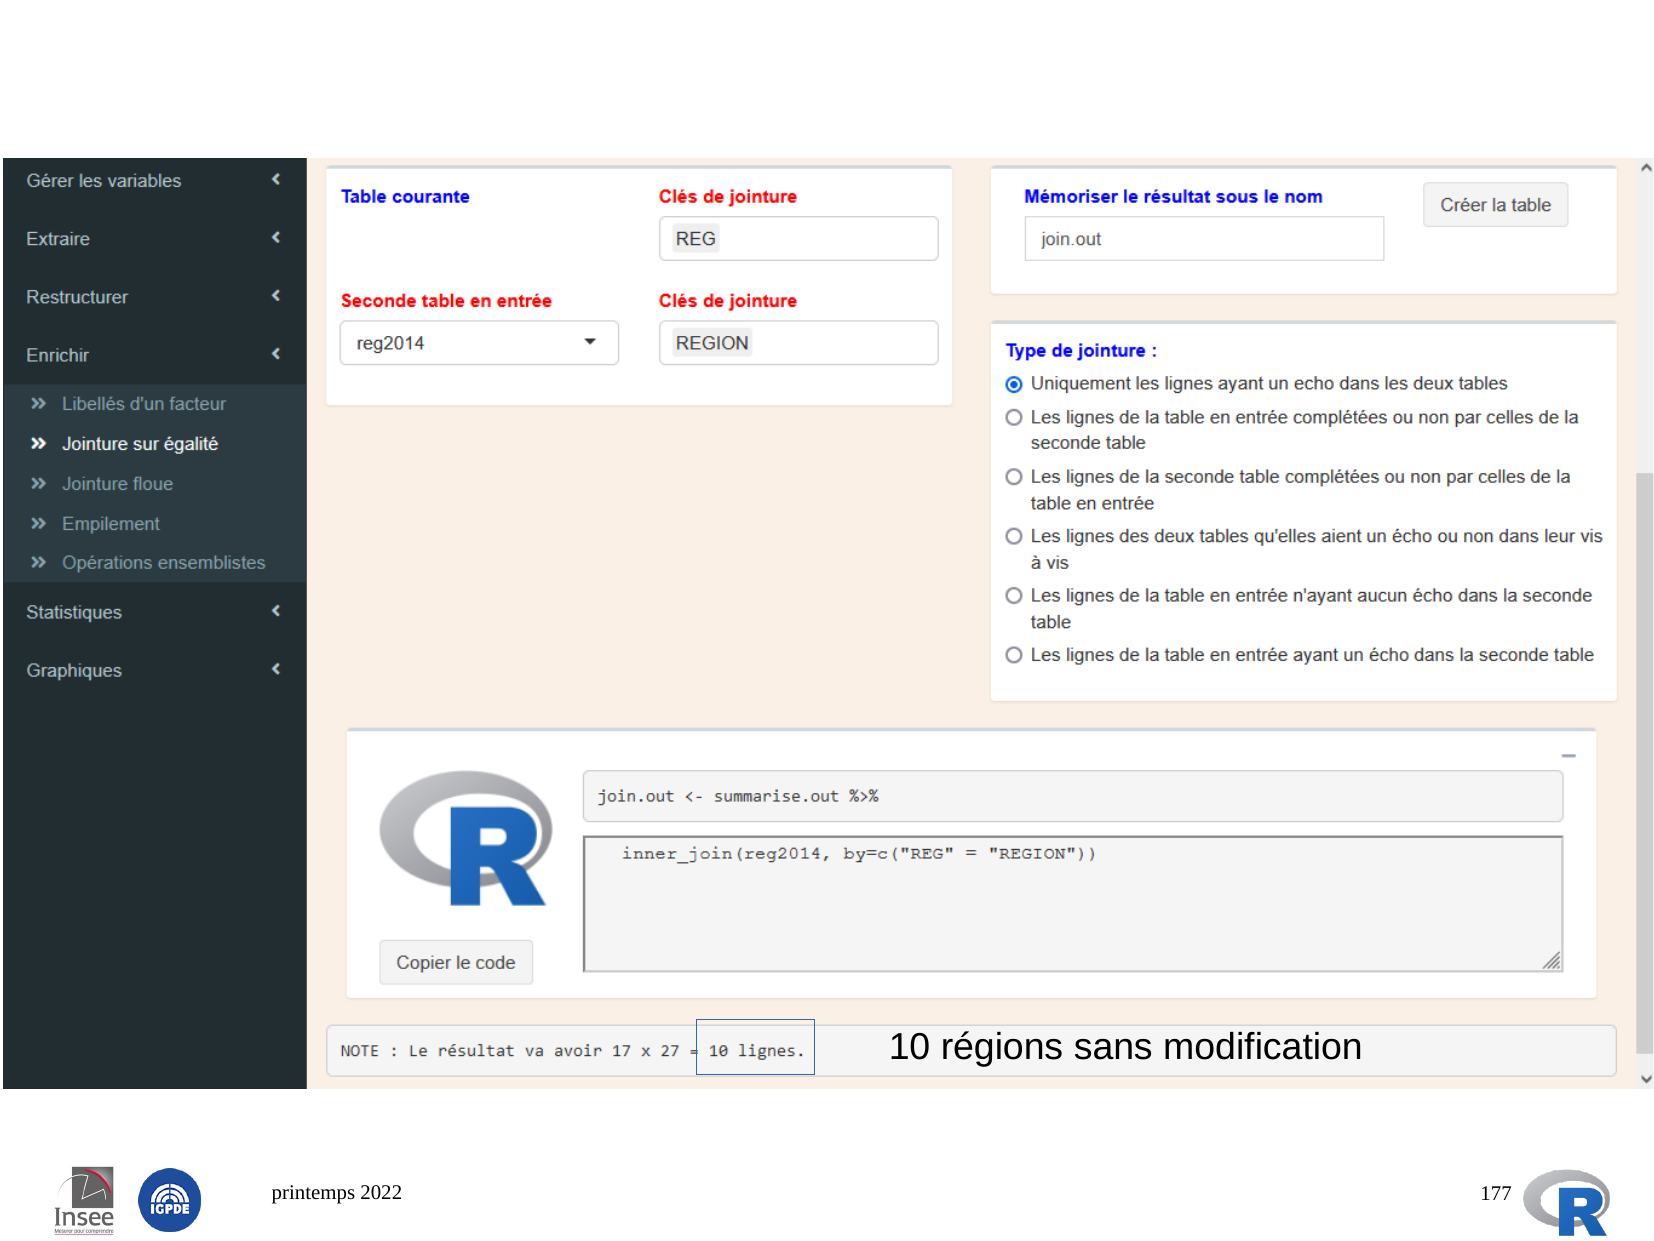

10 régions sans modification
printemps 2022
177